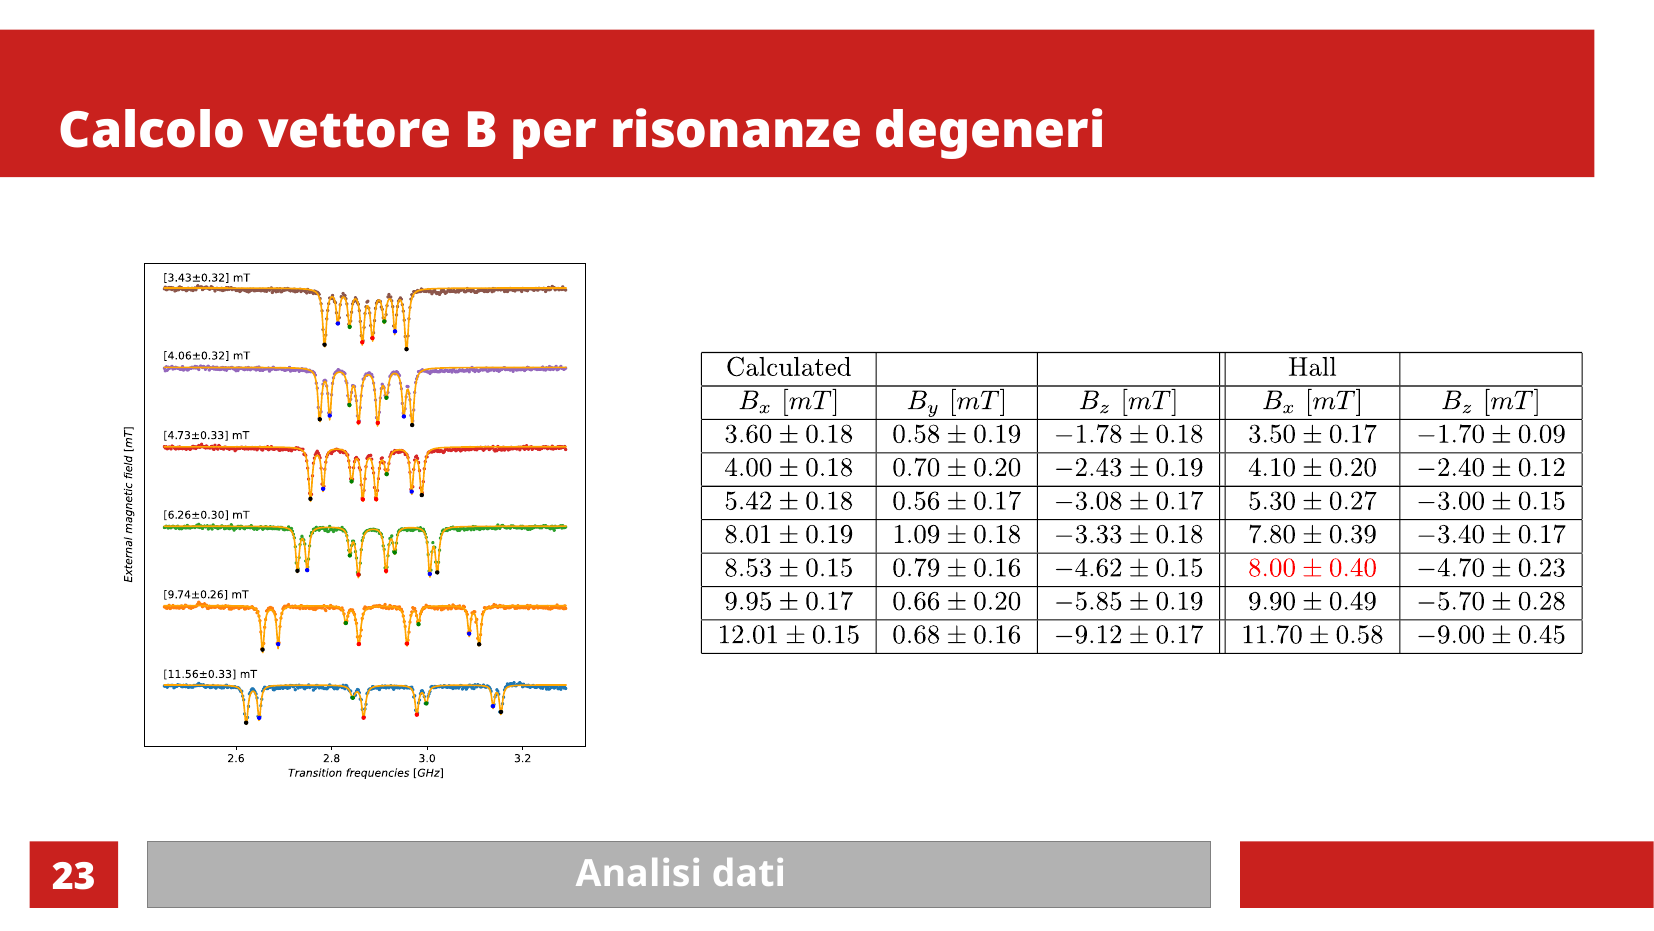

# Calcolo vettore B per risonanze degeneri
Analisi dati
23